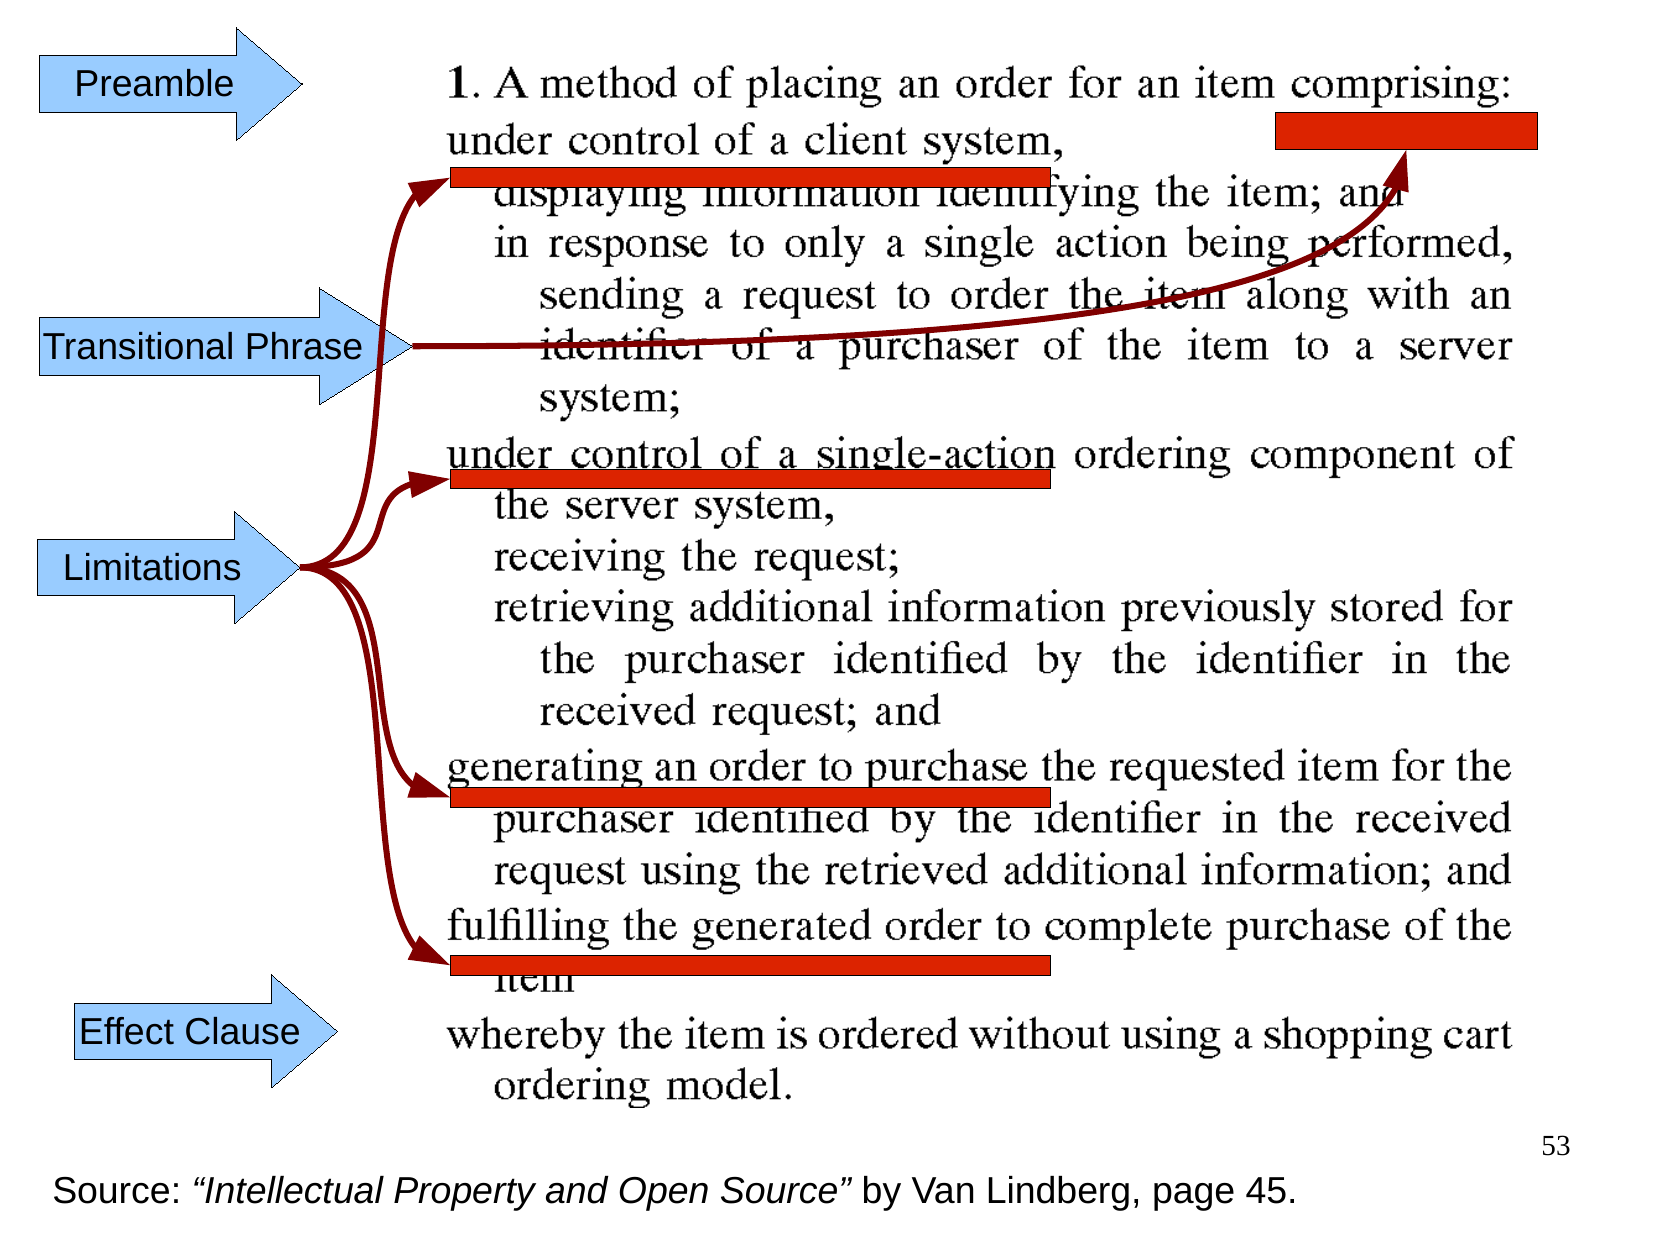

Preamble
Transitional Phrase
Limitations
Effect Clause
53
Source: “Intellectual Property and Open Source” by Van Lindberg, page 45.